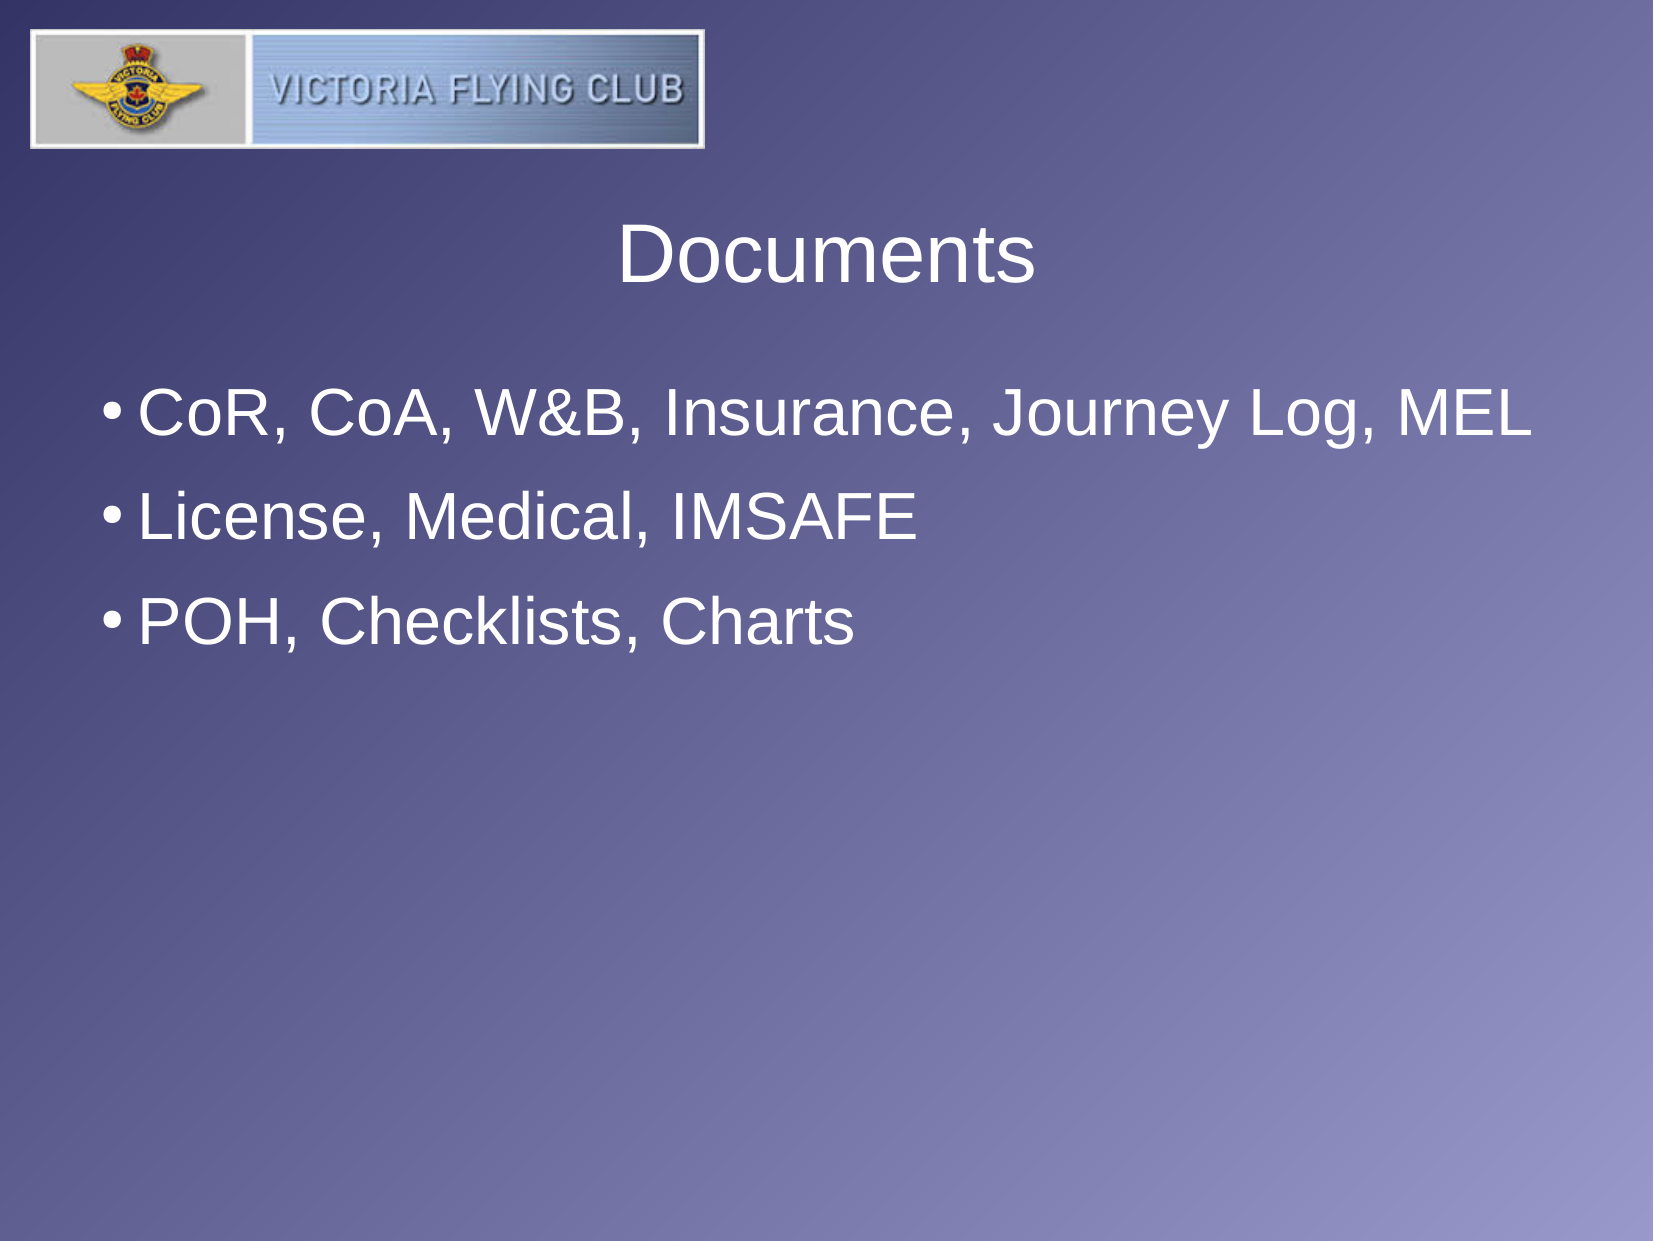

# Documents
CoR, CoA, W&B, Insurance, Journey Log, MEL
License, Medical, IMSAFE
POH, Checklists, Charts